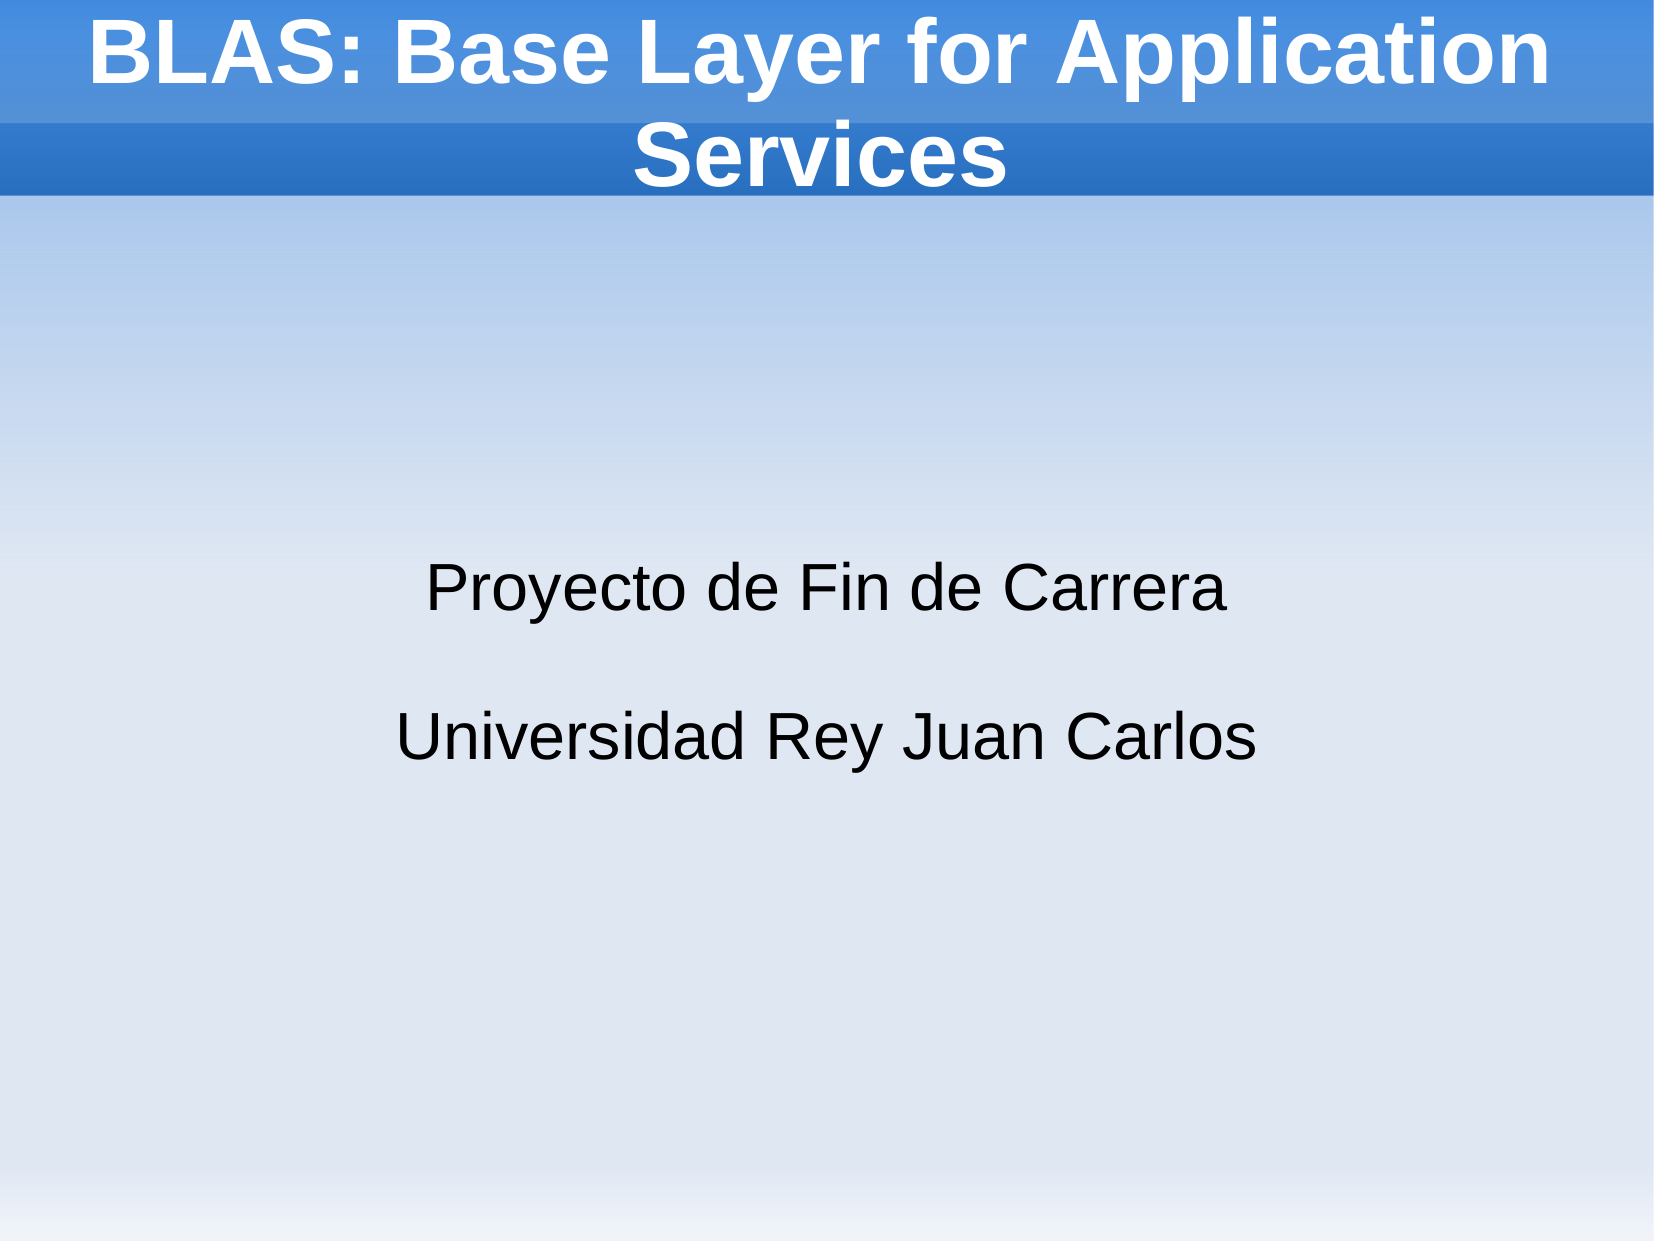

# BLAS: Base Layer for Application Services
Proyecto de Fin de Carrera
Universidad Rey Juan Carlos